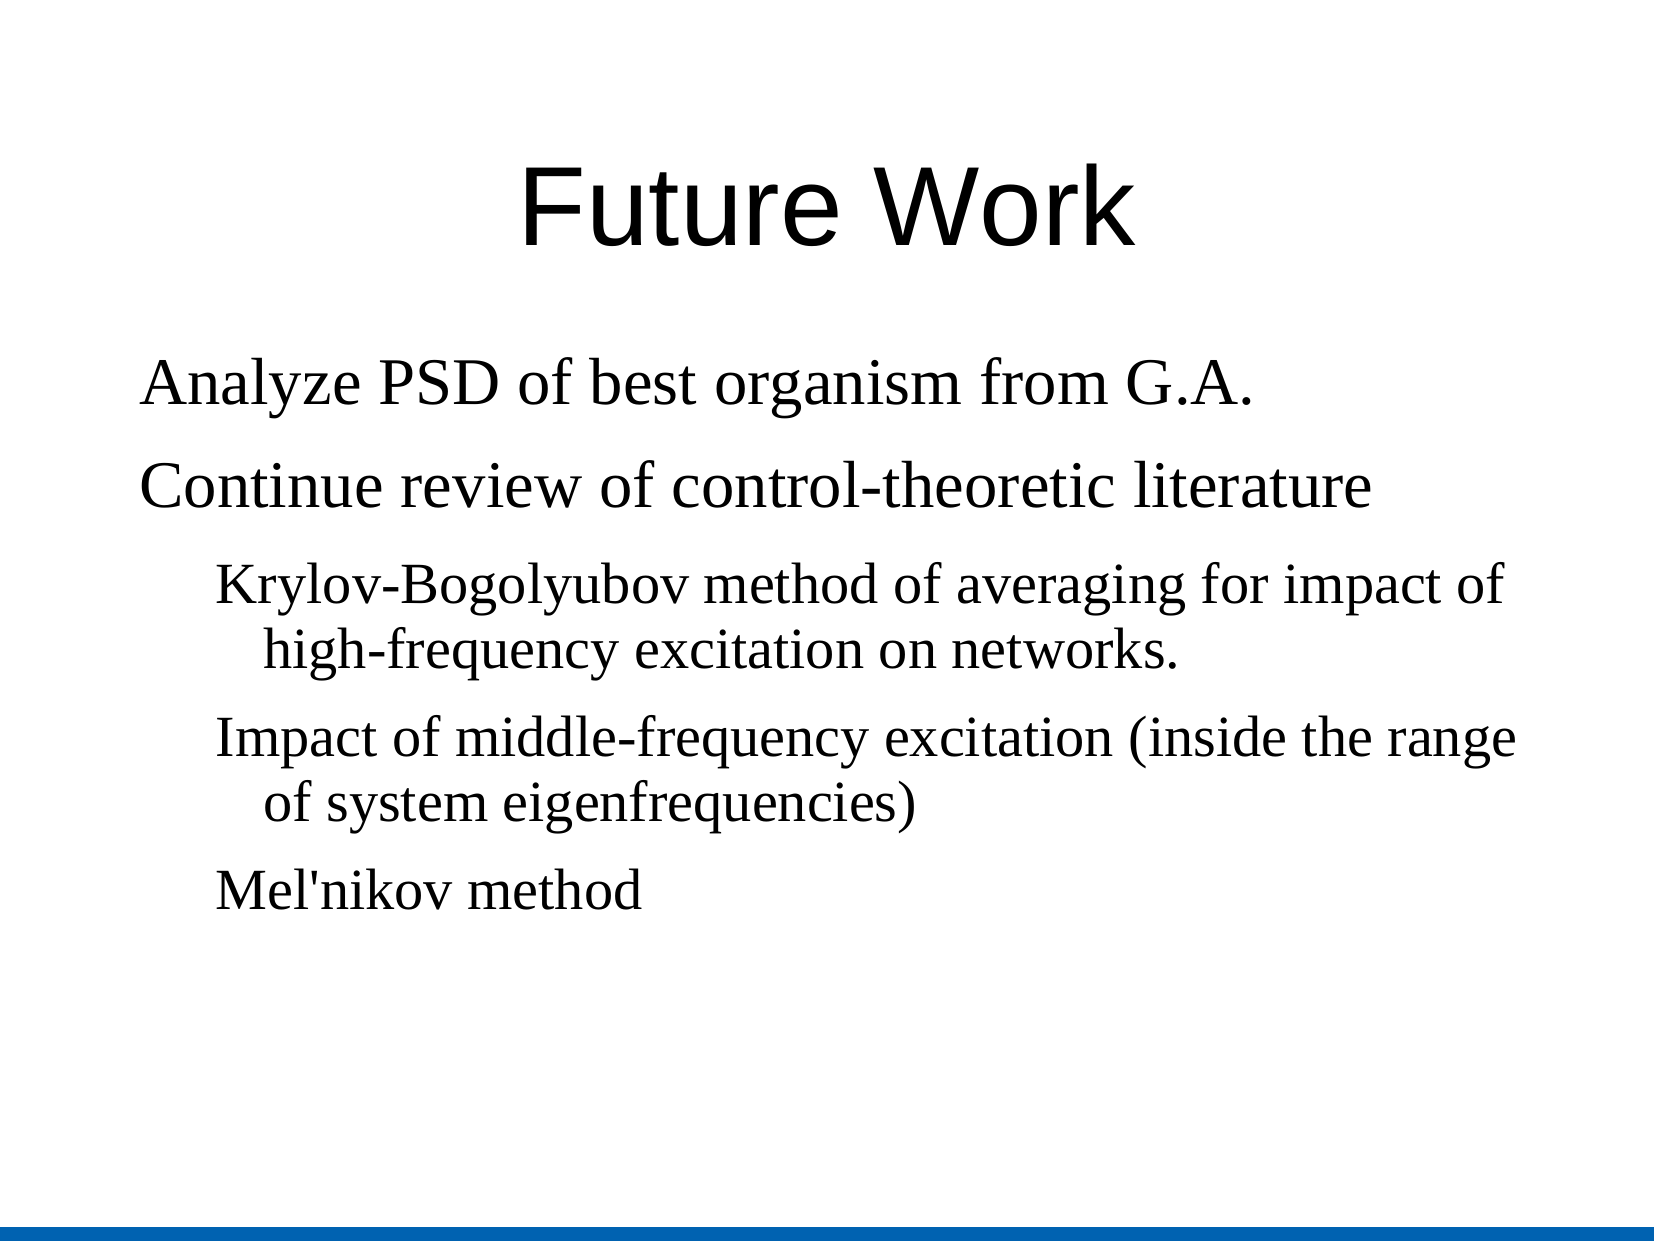

# Future Work
Analyze PSD of best organism from G.A.
Continue review of control-theoretic literature
Krylov-Bogolyubov method of averaging for impact of high-frequency excitation on networks.
Impact of middle-frequency excitation (inside the range of system eigenfrequencies)
Mel'nikov method